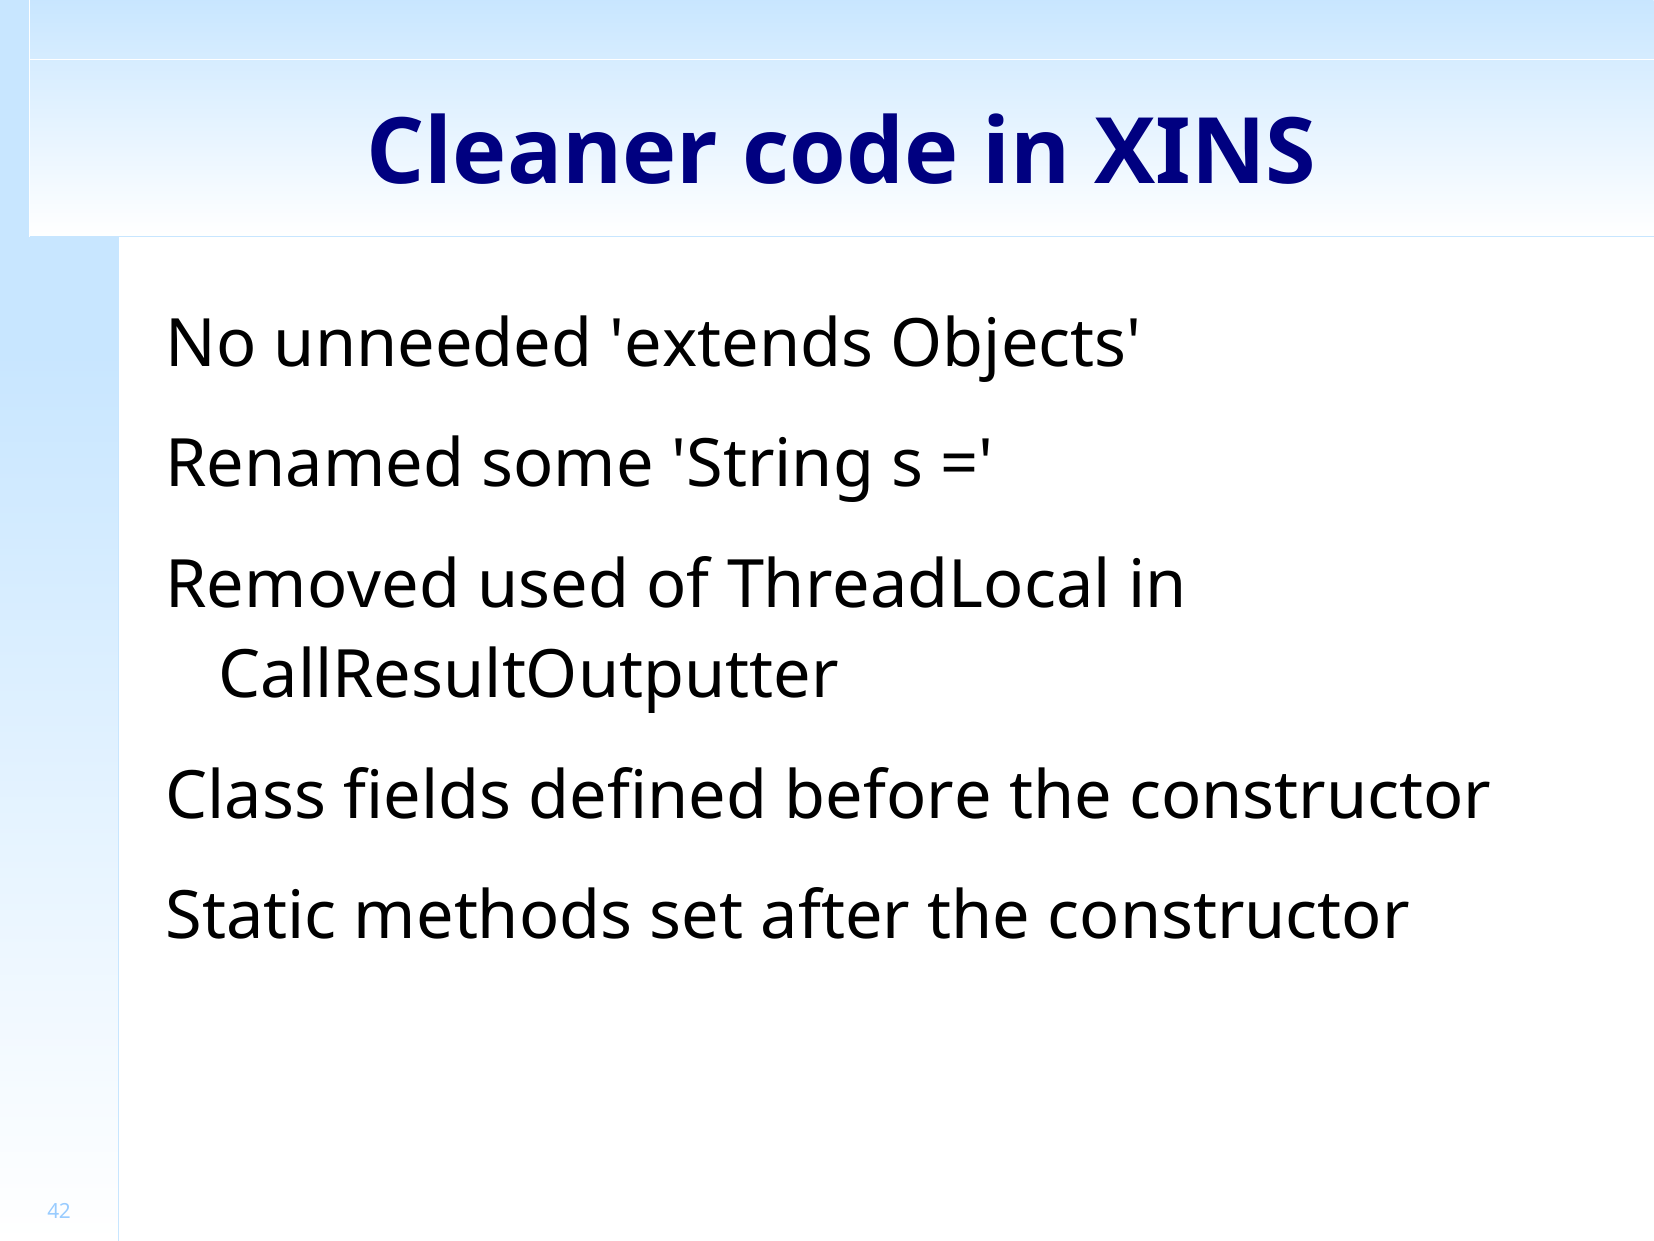

# Cleaner code in XINS
No unneeded 'extends Objects'
Renamed some 'String s ='
Removed used of ThreadLocal in CallResultOutputter
Class fields defined before the constructor
Static methods set after the constructor